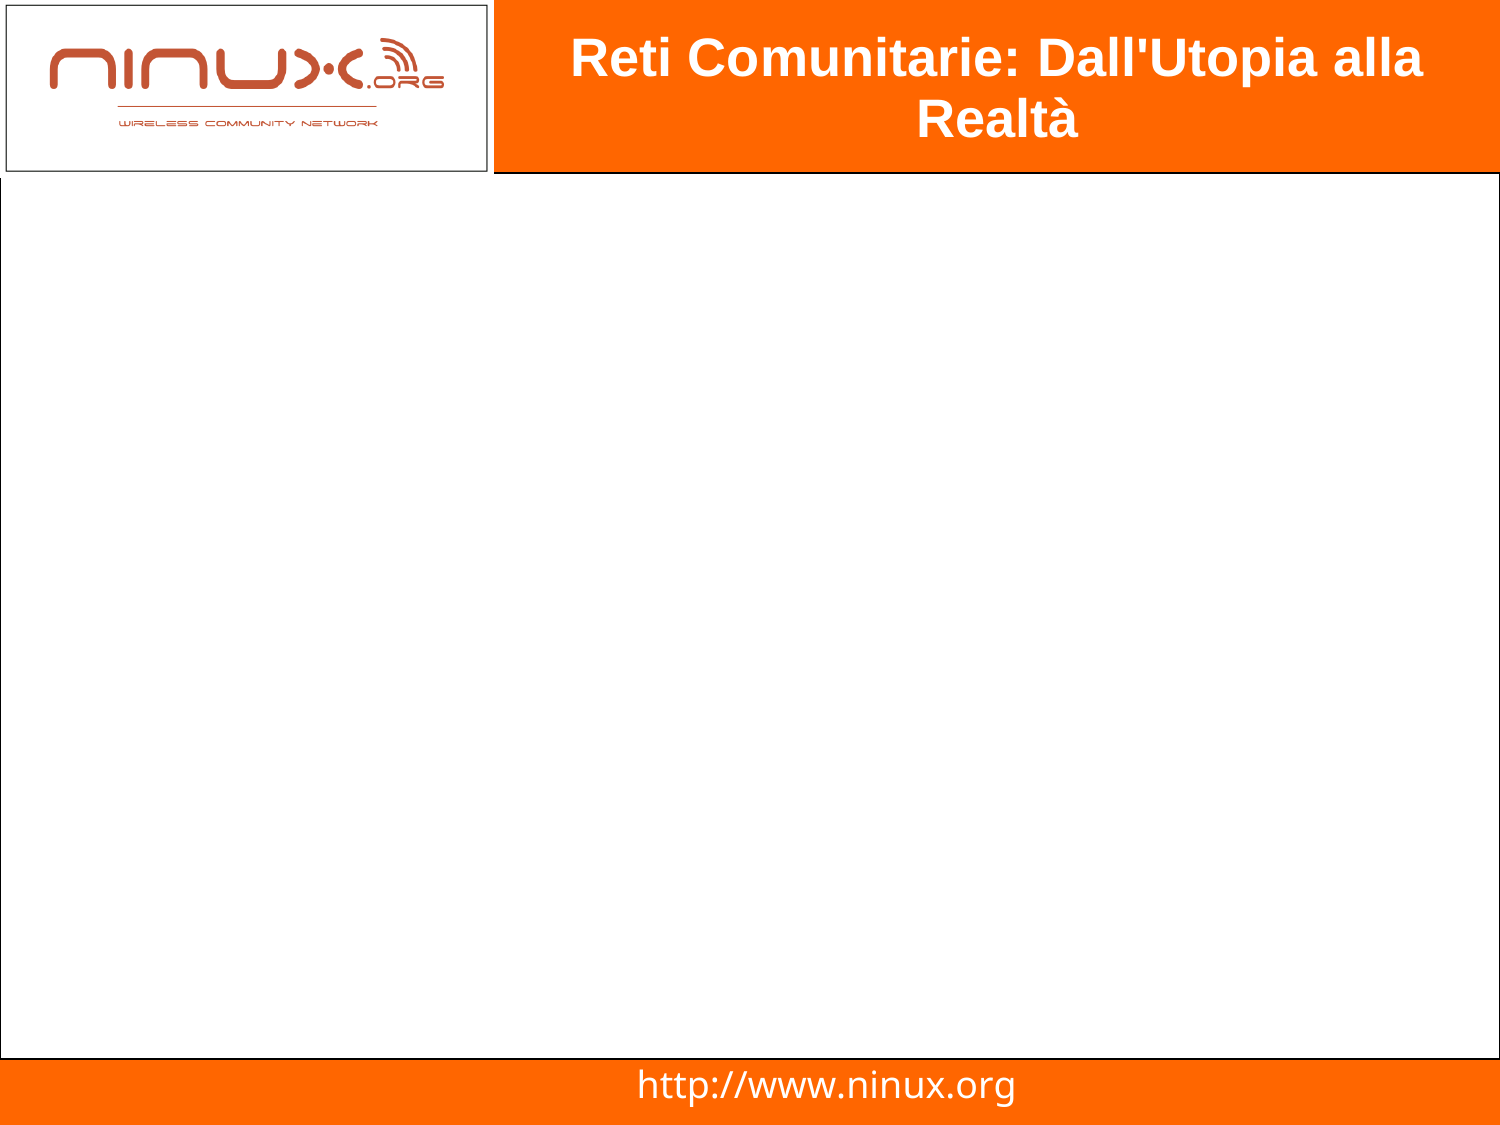

# Reti Comunitarie: Dall'Utopia alla Realtà
http://www.ninux.org